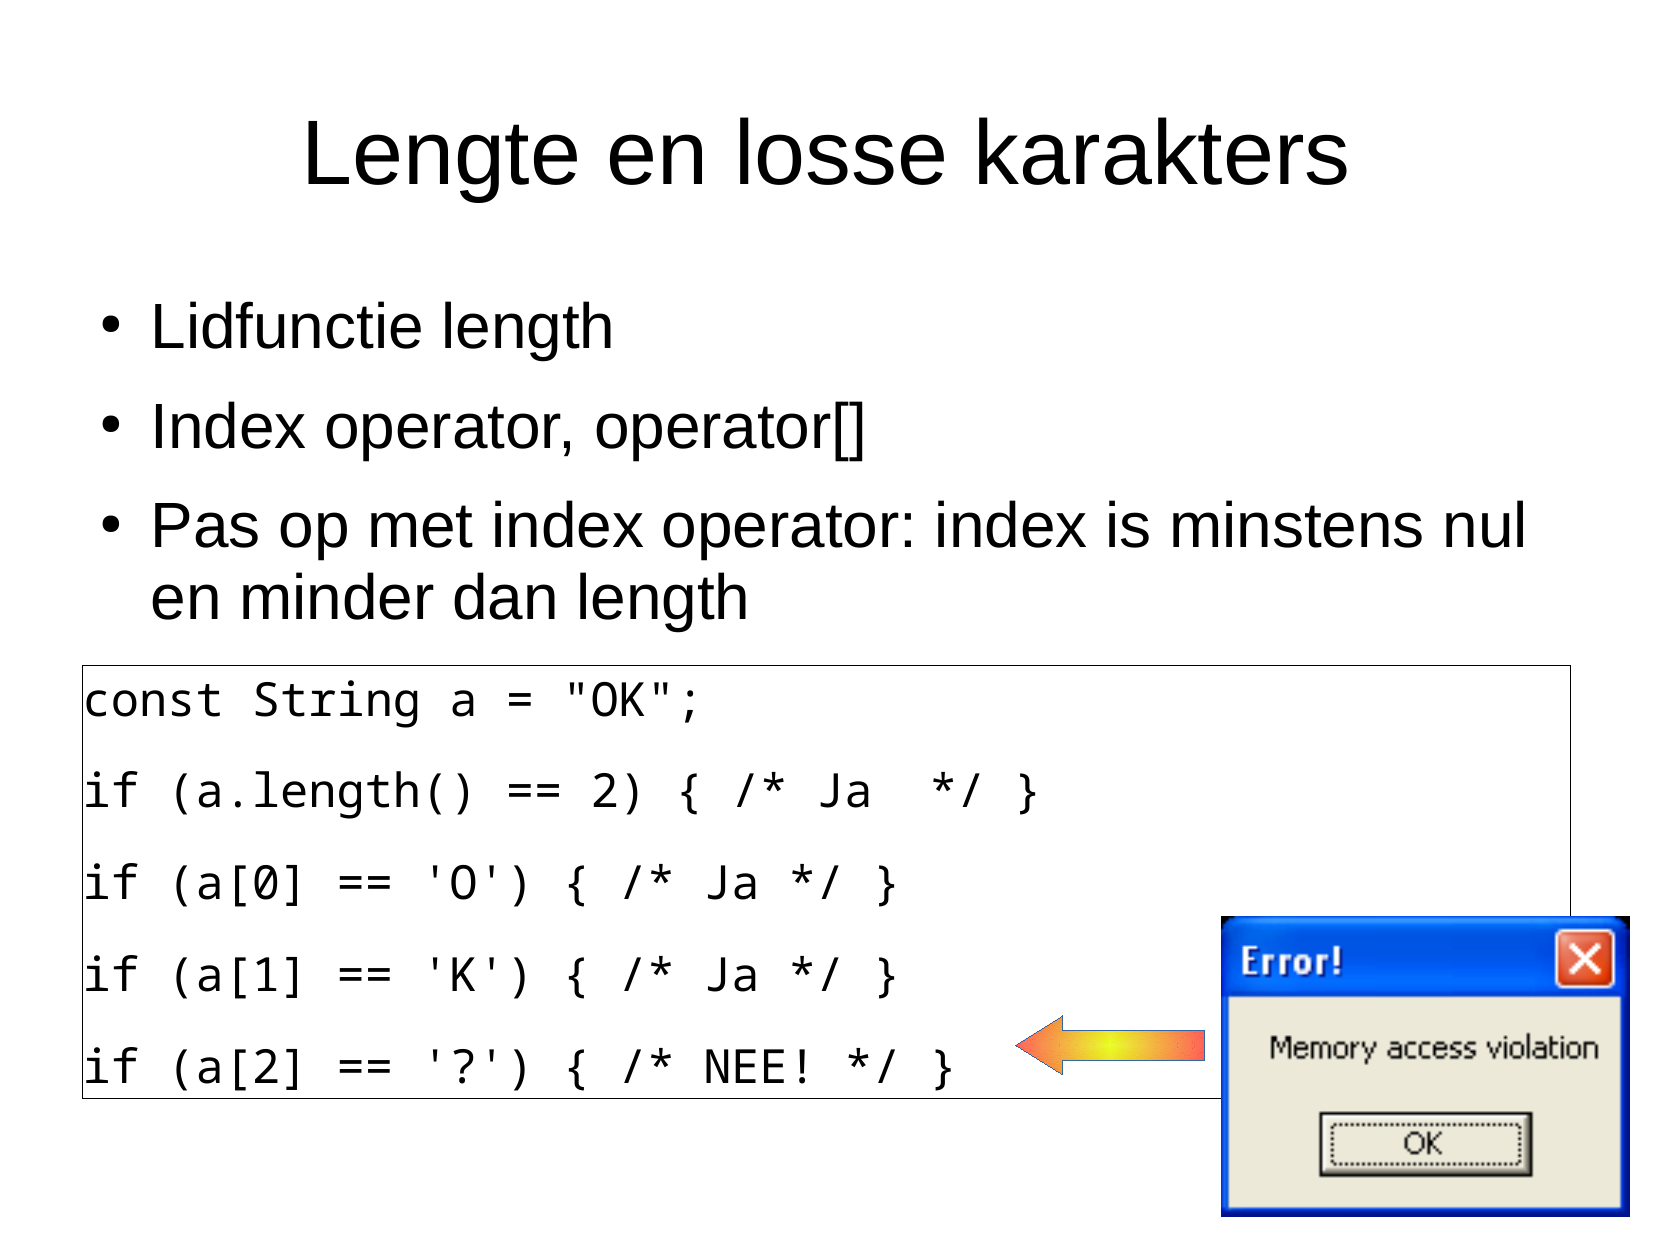

# Lengte en losse karakters
Lidfunctie length
Index operator, operator[]
Pas op met index operator: index is minstens nul en minder dan length
const String a = "OK";
if (a.length() == 2) { /* Ja */ }
if (a[0] == 'O') { /* Ja */ }
if (a[1] == 'K') { /* Ja */ }
if (a[2] == '?') { /* NEE! */ }